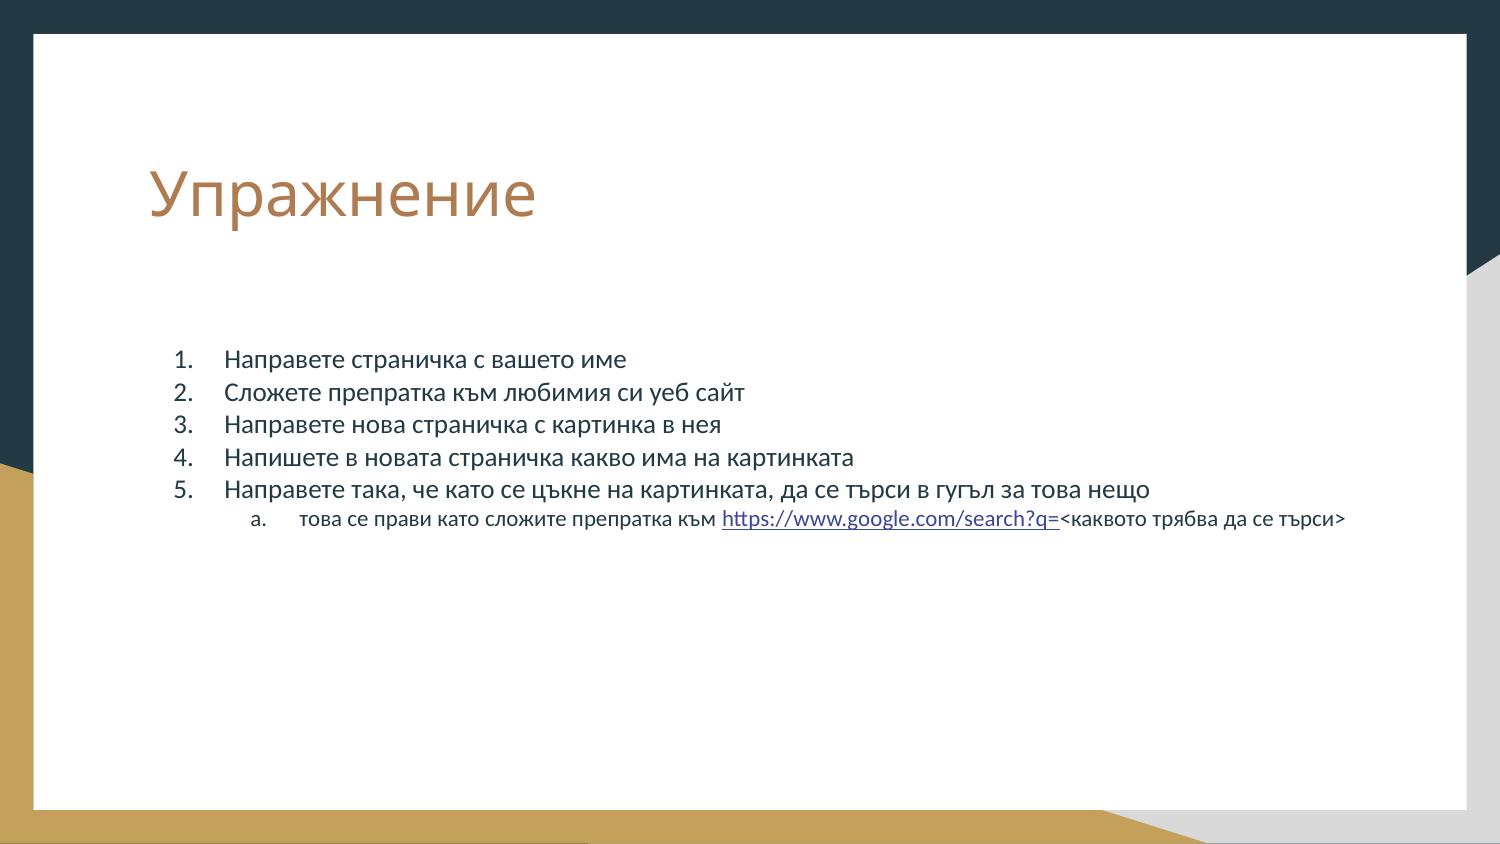

# Упражнение
Направете страничка с вашето име
Сложете препратка към любимия си уеб сайт
Направете нова страничка с картинка в нея
Напишете в новата страничка какво има на картинката
Направете така, че като се цъкне на картинката, да се търси в гугъл за това нещо
това се прави като сложите препратка към https://www.google.com/search?q=<каквото трябва да се търси>